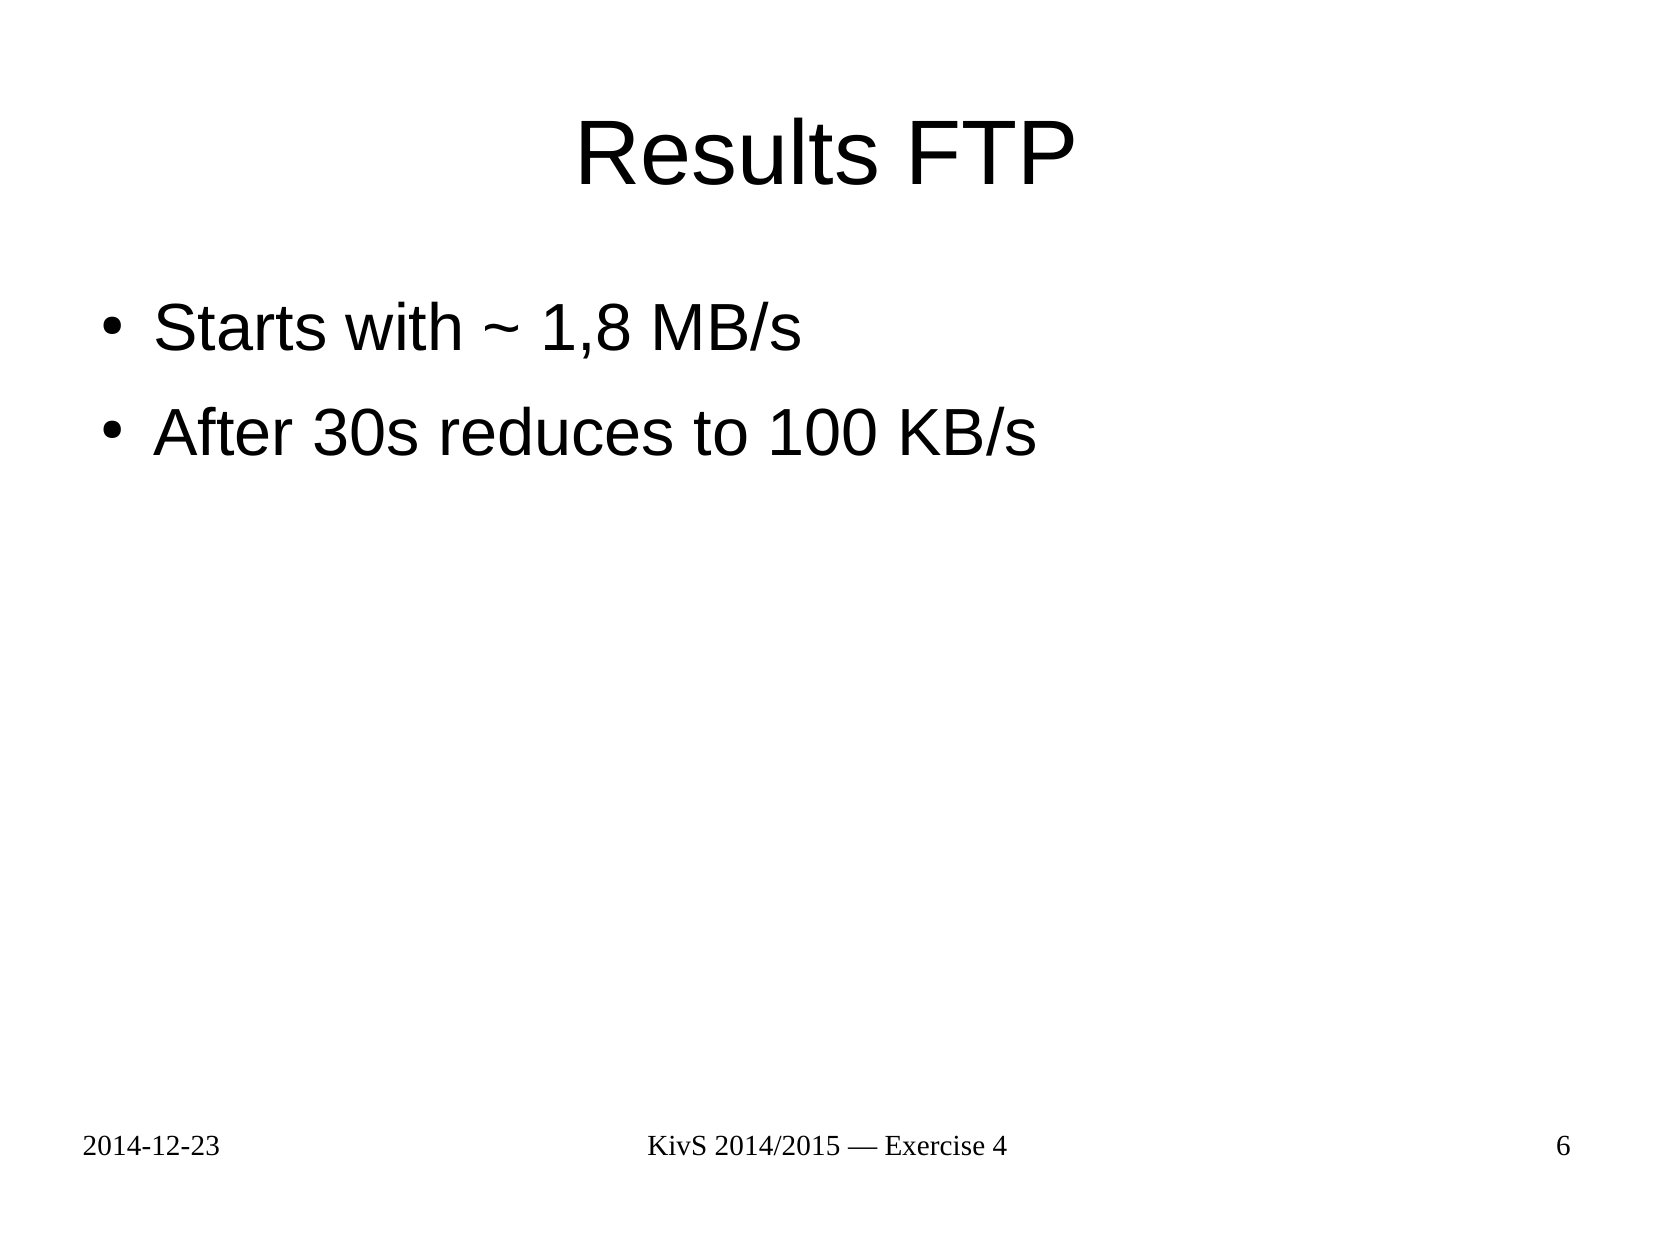

# Results FTP
Starts with ~ 1,8 MB/s
After 30s reduces to 100 KB/s
2014-12-23
KivS 2014/2015 — Exercise 4
6